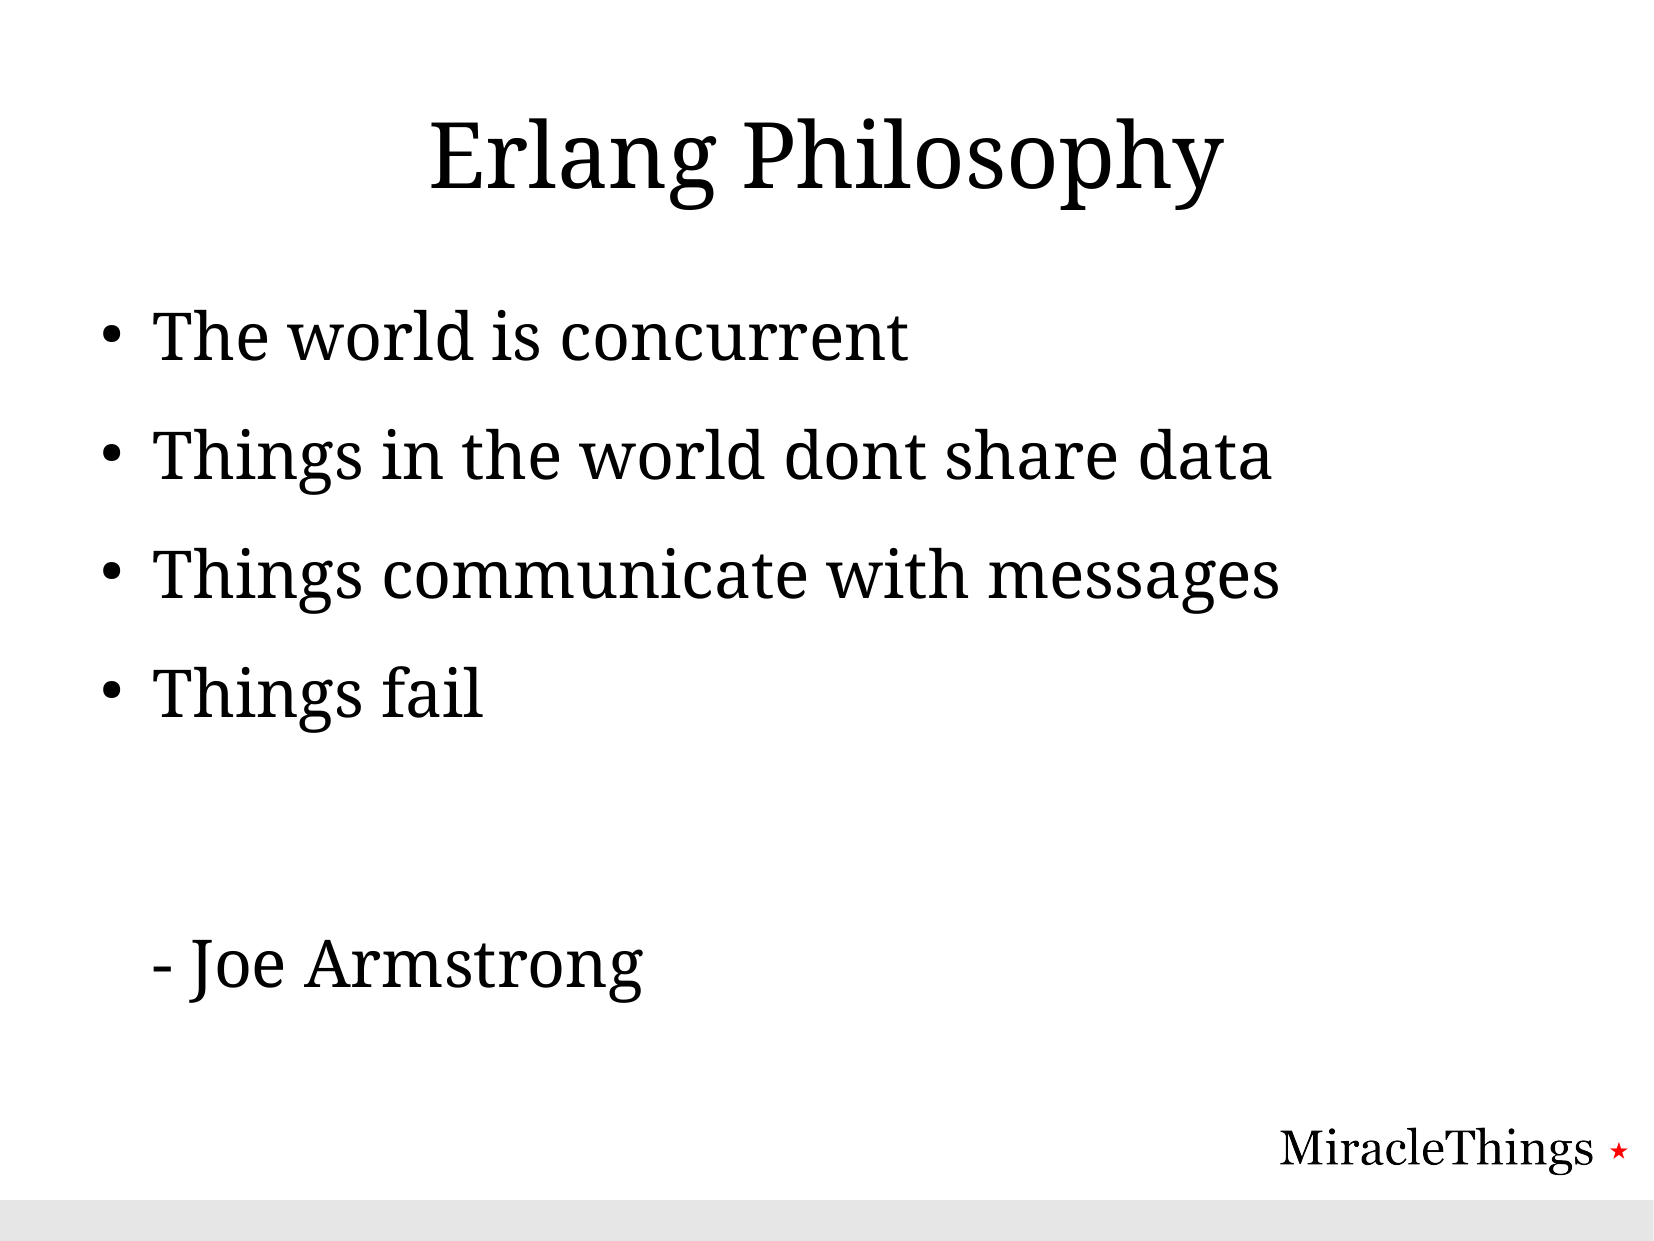

# Erlang Philosophy
The world is concurrent
Things in the world dont share data
Things communicate with messages
Things fail
- Joe Armstrong